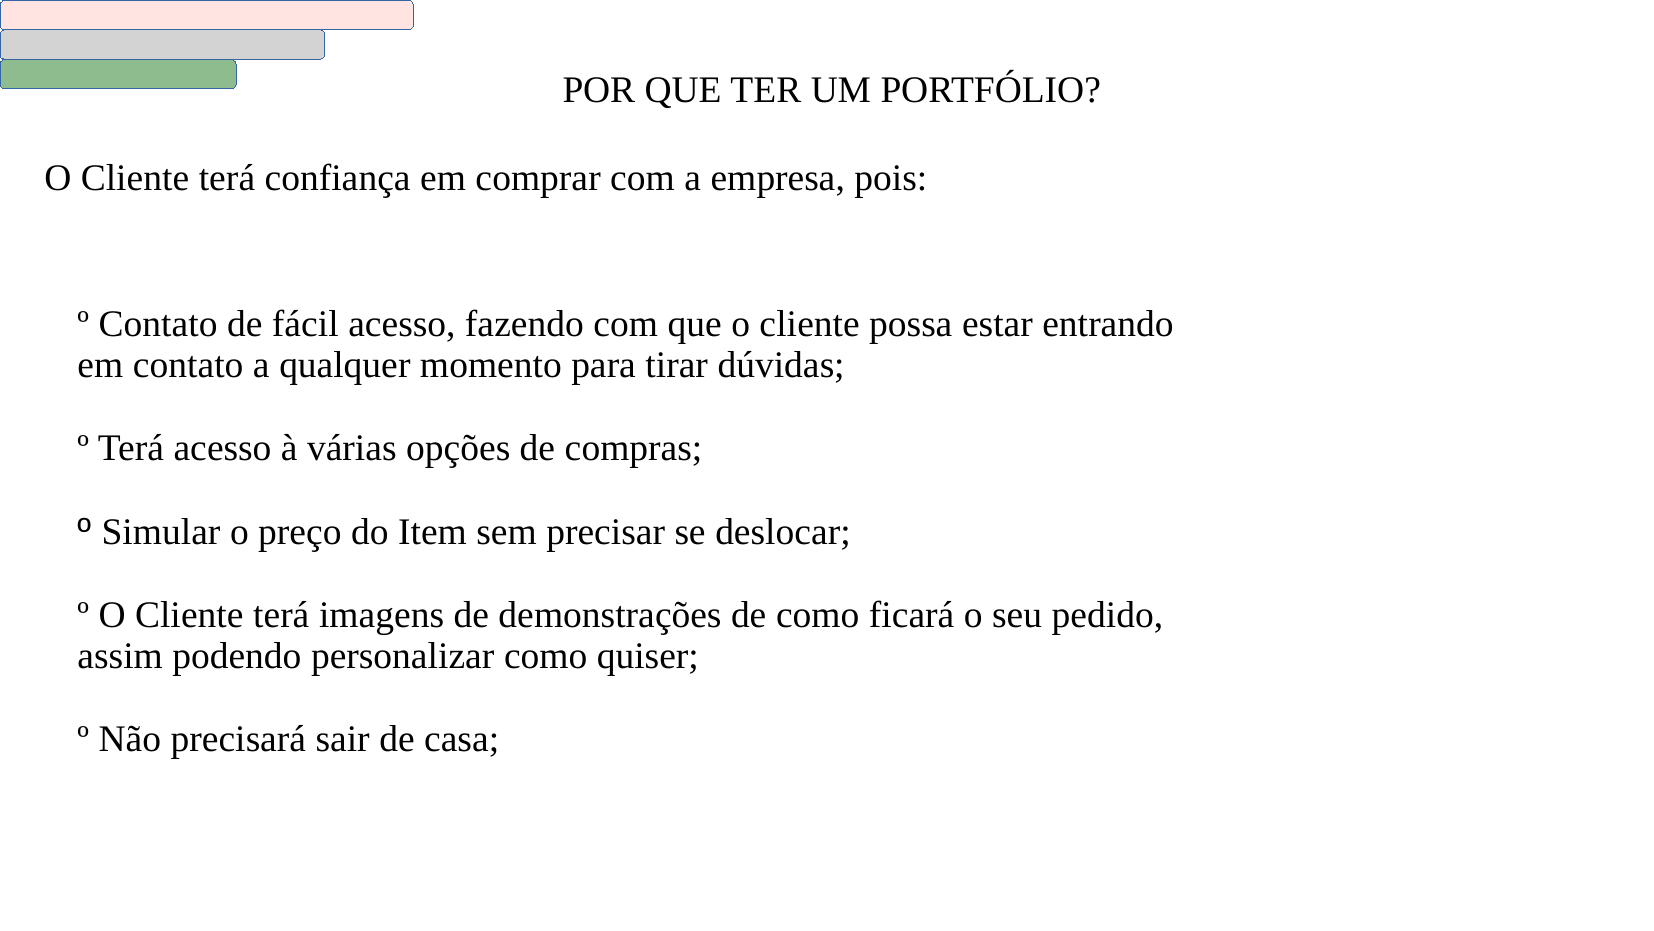

POR QUE TER UM PORTFÓLIO?
O Cliente terá confiança em comprar com a empresa, pois:
º Contato de fácil acesso, fazendo com que o cliente possa estar entrando em contato a qualquer momento para tirar dúvidas;
º Terá acesso à várias opções de compras;
º Simular o preço do Item sem precisar se deslocar;
º O Cliente terá imagens de demonstrações de como ficará o seu pedido, assim podendo personalizar como quiser;
º Não precisará sair de casa;